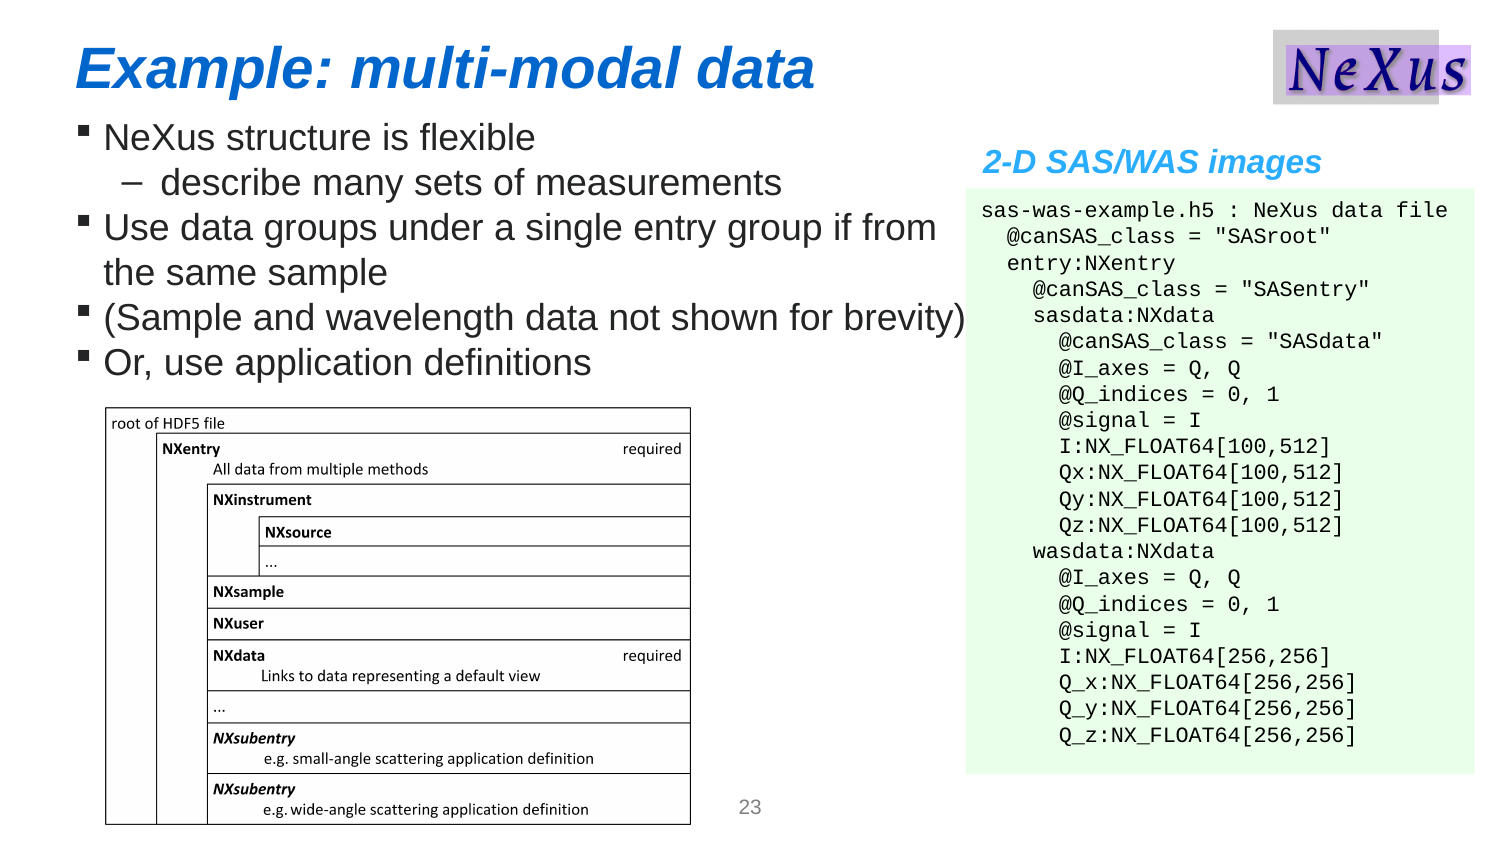

Example: multi-modal data
NeXus structure is flexible
describe many sets of measurements
Use data groups under a single entry group if from the same sample
(Sample and wavelength data not shown for brevity)
Or, use application definitions
2-D SAS/WAS images
sas-was-example.h5 : NeXus data file
 @canSAS_class = "SASroot"
 entry:NXentry
 @canSAS_class = "SASentry"
 sasdata:NXdata
 @canSAS_class = "SASdata"
 @I_axes = Q, Q
 @Q_indices = 0, 1
 @signal = I
 I:NX_FLOAT64[100,512]
 Qx:NX_FLOAT64[100,512]
 Qy:NX_FLOAT64[100,512]
 Qz:NX_FLOAT64[100,512]
 wasdata:NXdata
 @I_axes = Q, Q
 @Q_indices = 0, 1
 @signal = I
 I:NX_FLOAT64[256,256]
 Q_x:NX_FLOAT64[256,256]
 Q_y:NX_FLOAT64[256,256]
 Q_z:NX_FLOAT64[256,256]